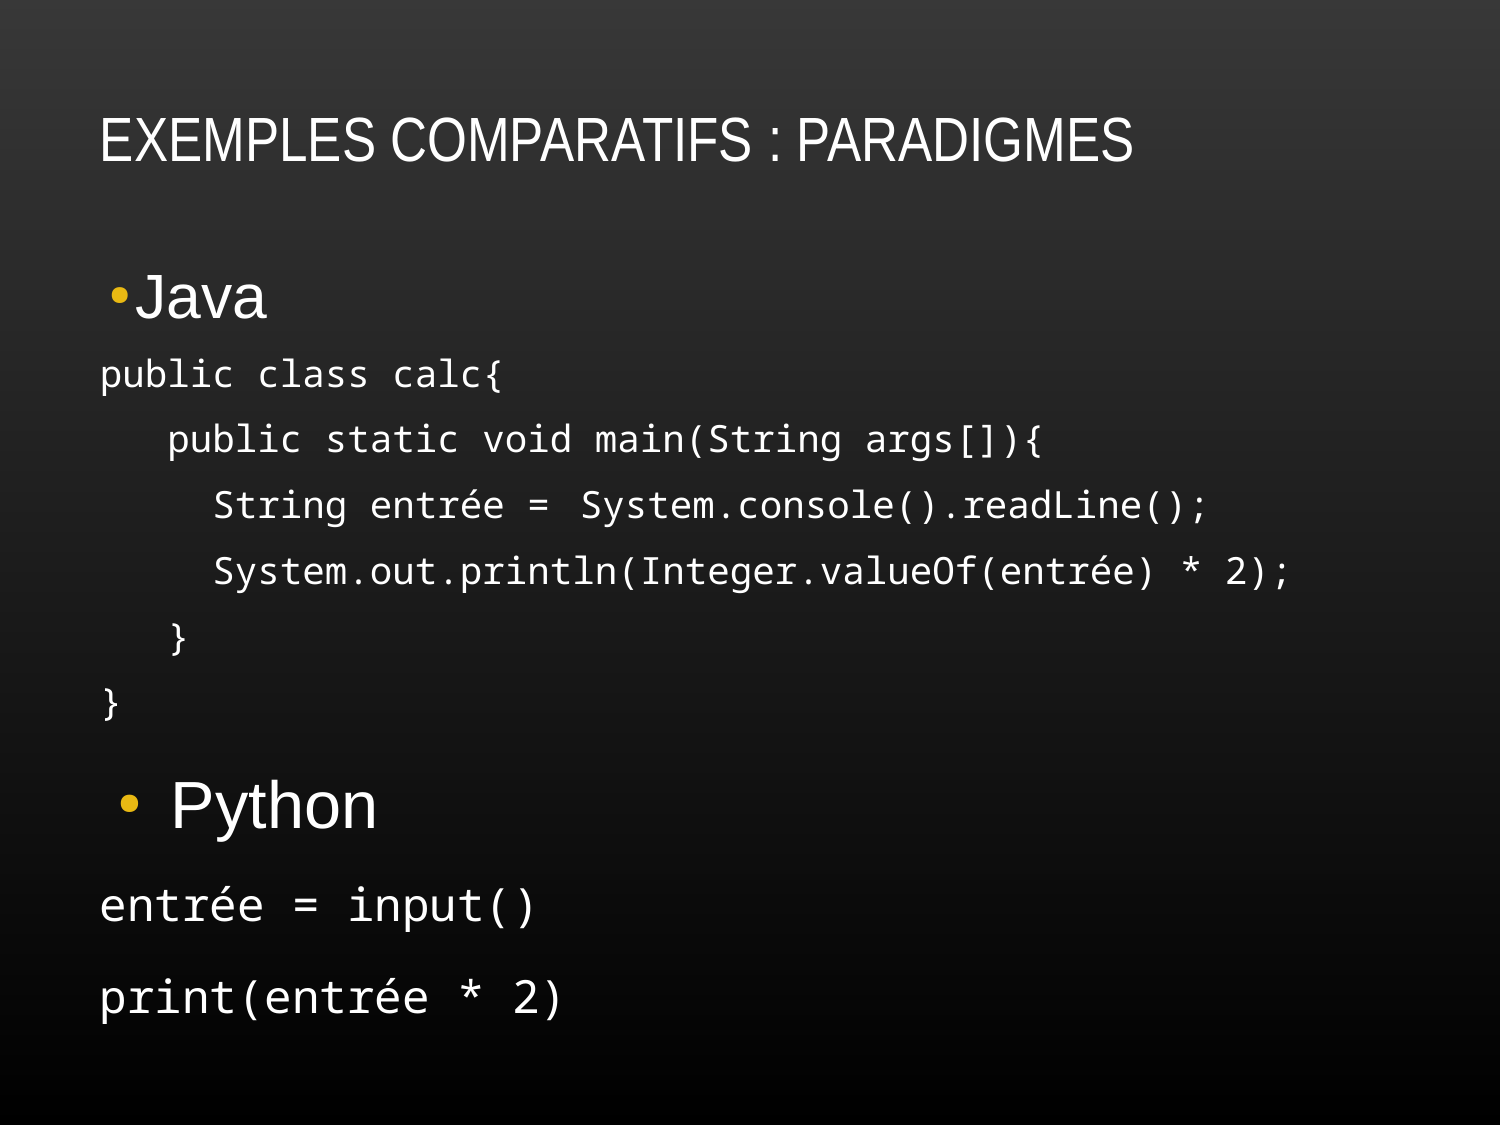

# Exemples comparatifs : paradigmes
Java
public class calc{
 public static void main(String args[]){
 String entrée =	System.console().readLine();
 System.out.println(Integer.valueOf(entrée) * 2);
 }
}
Python
entrée = input()
print(entrée * 2)